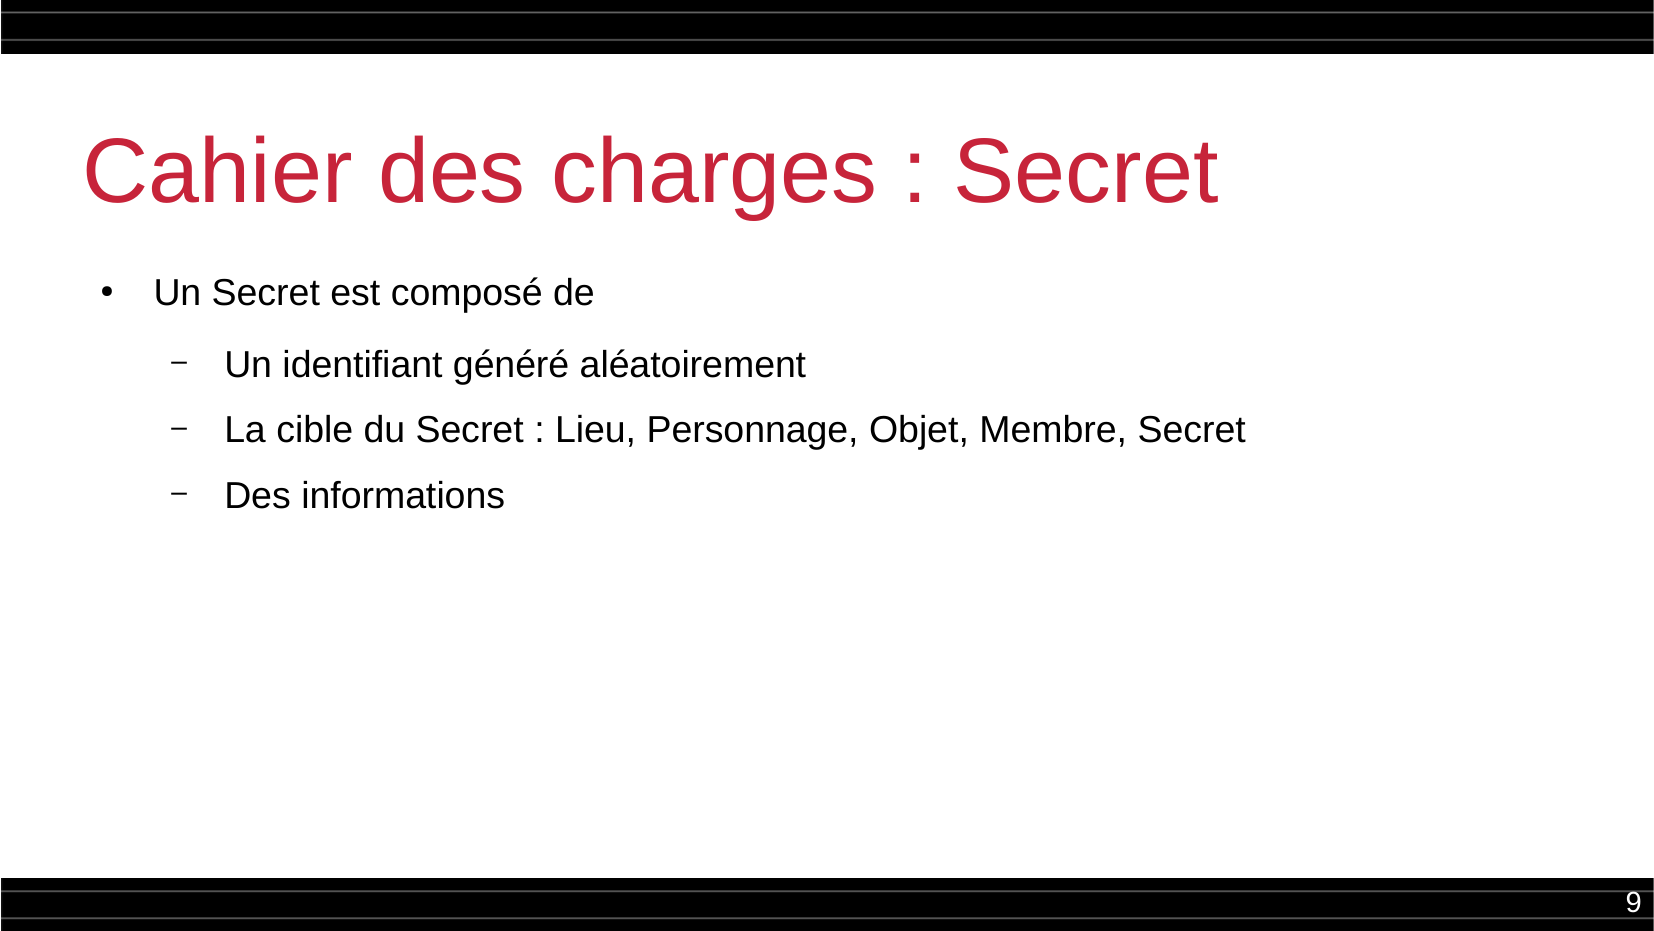

# Cahier des charges : Secret
Un Secret est composé de
Un identifiant généré aléatoirement
La cible du Secret : Lieu, Personnage, Objet, Membre, Secret
Des informations